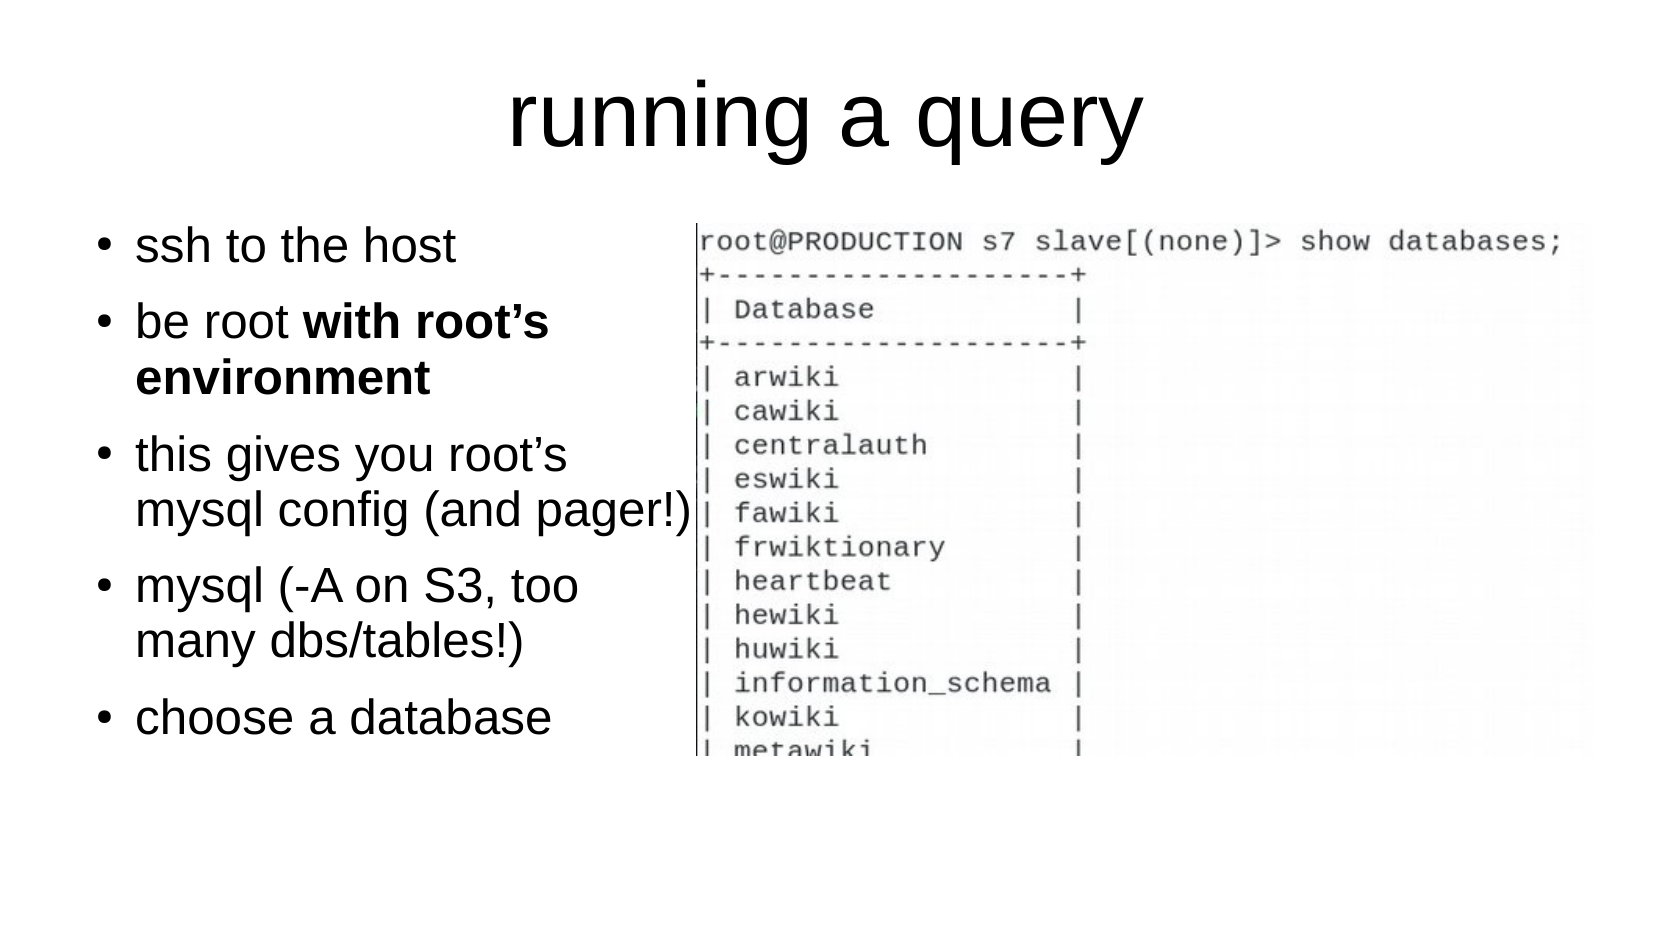

# running a query
ssh to the host
be root with root’s environment
this gives you root’s mysql config (and pager!)
mysql (-A on S3, too many dbs/tables!)
choose a database